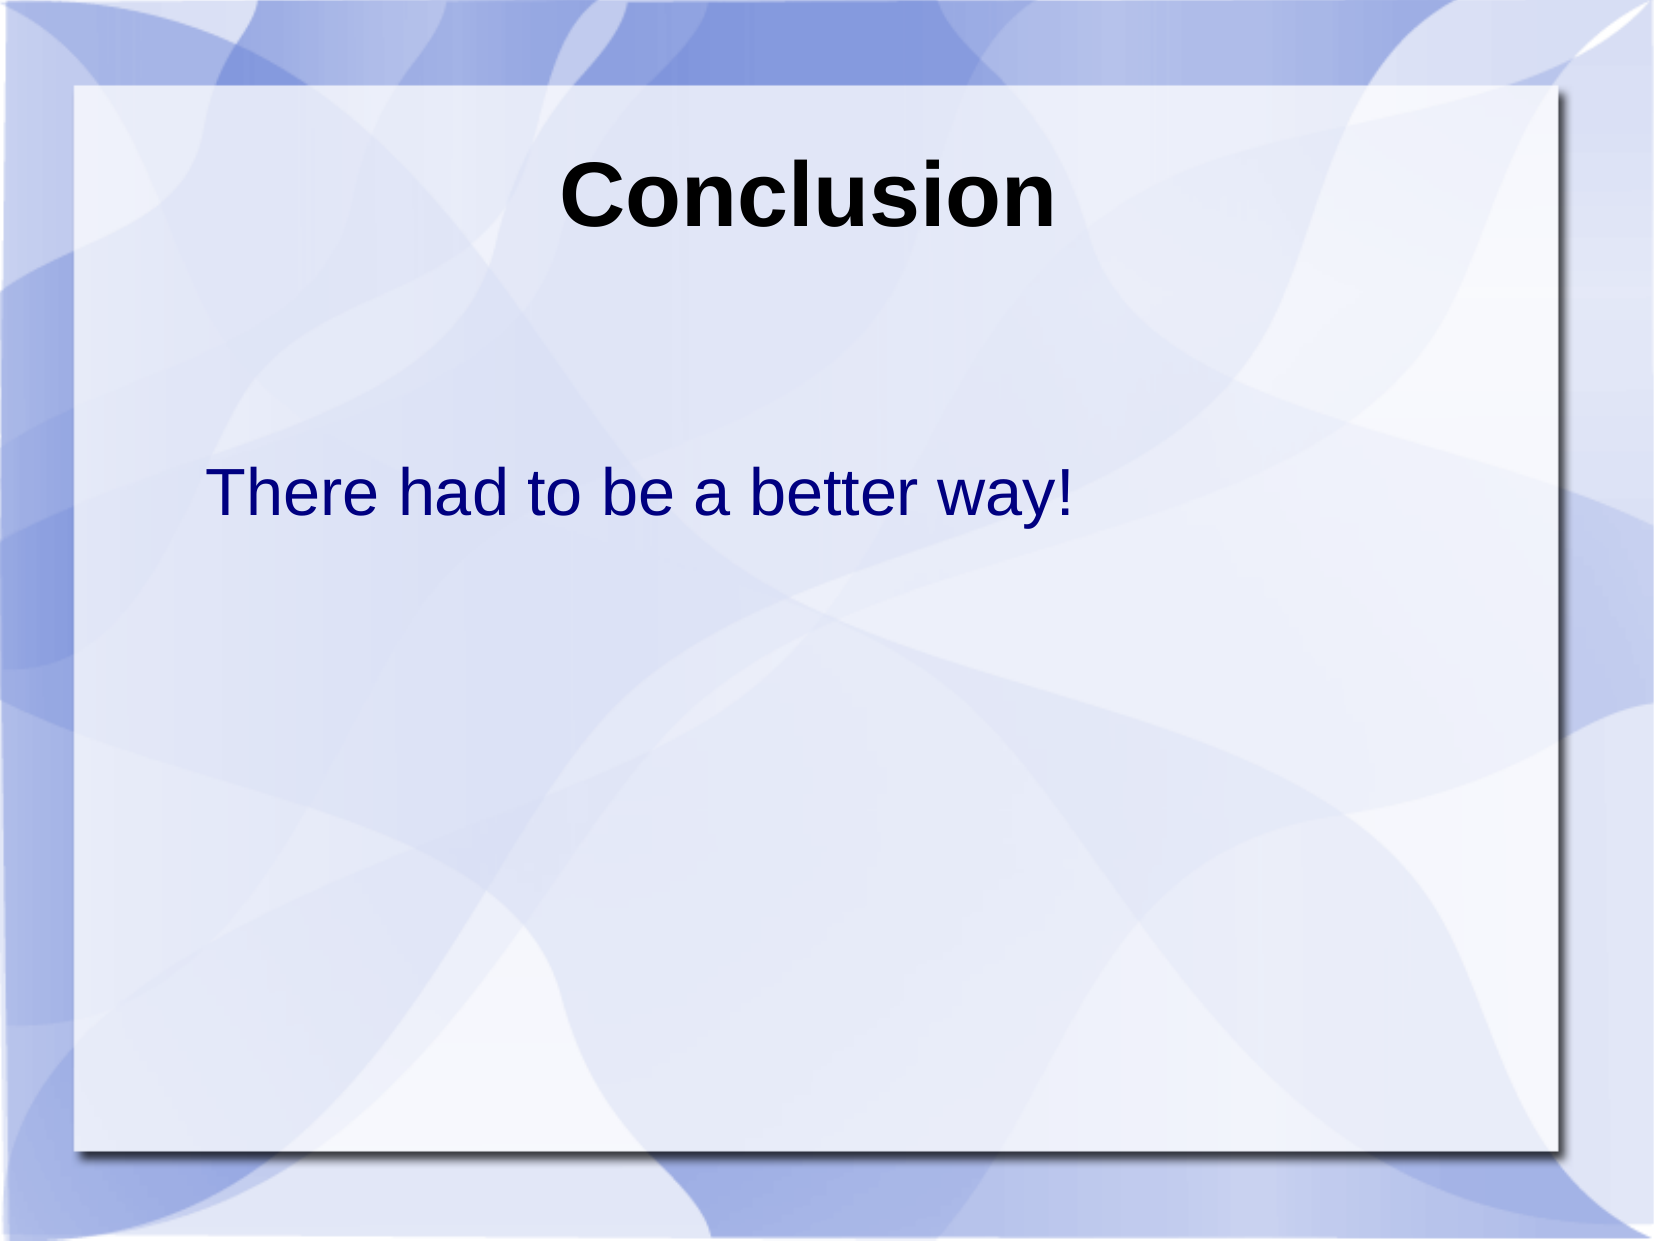

# Conclusion
There had to be a better way!